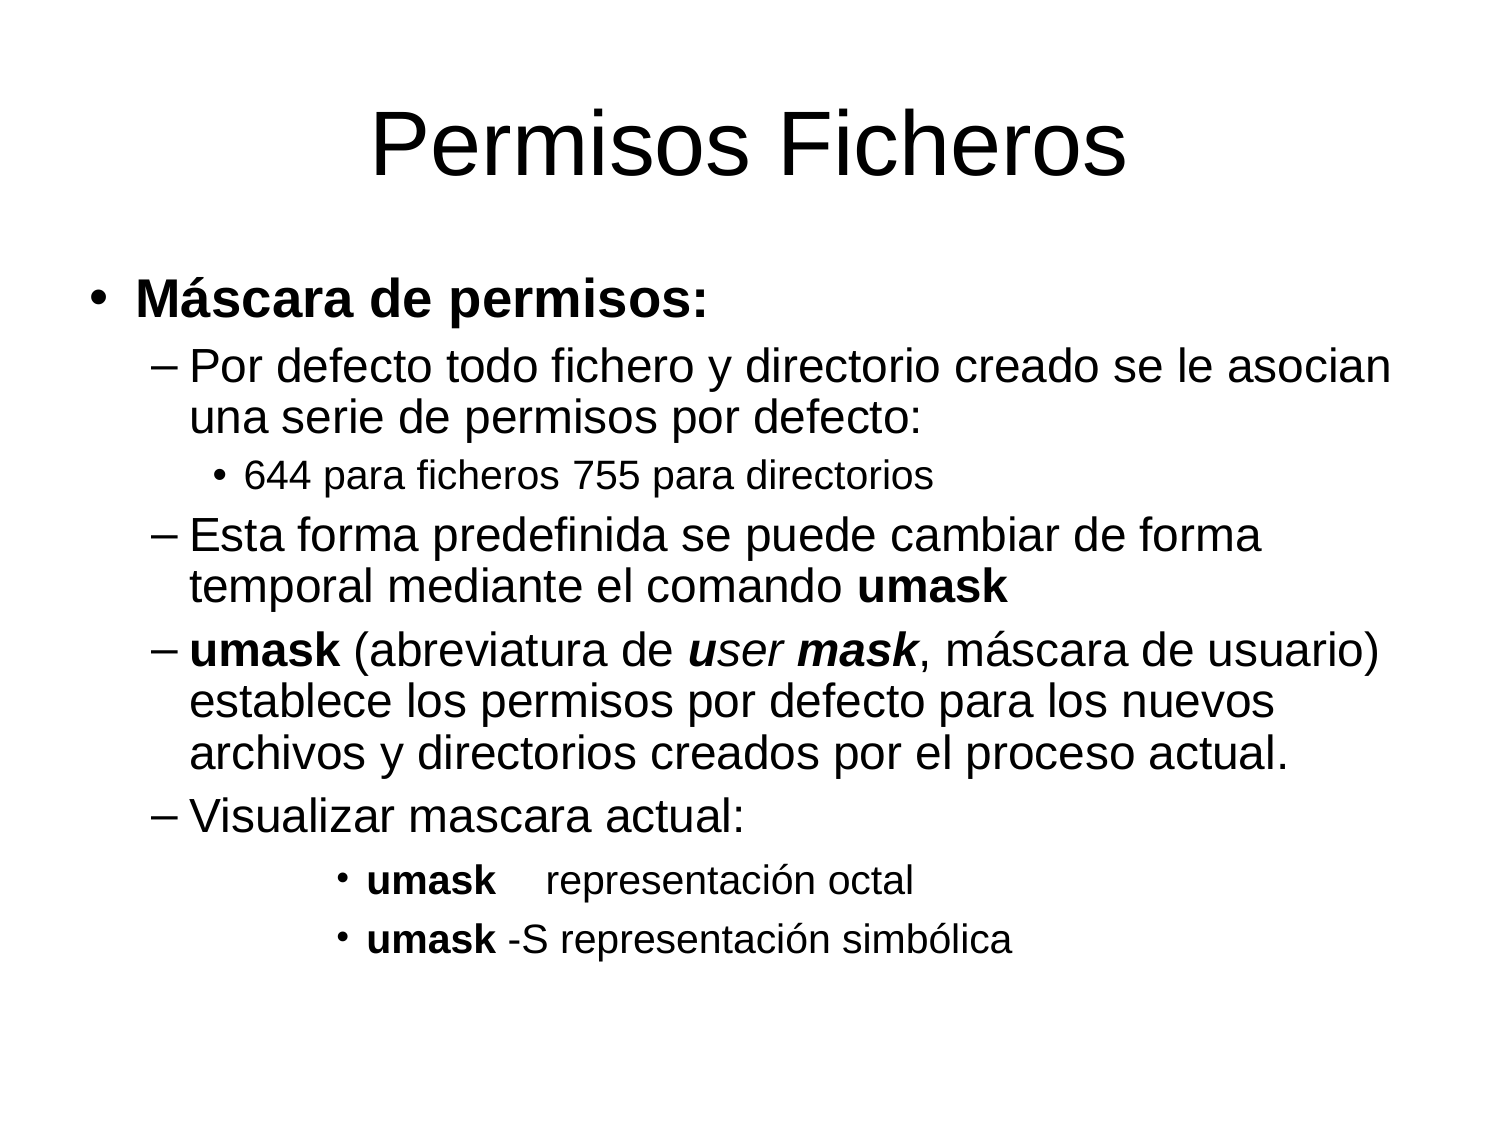

# Permisos Ficheros
Máscara de permisos:
Por defecto todo fichero y directorio creado se le asocian una serie de permisos por defecto:
644 para ficheros 	755 para directorios
Esta forma predefinida se puede cambiar de forma temporal mediante el comando umask
umask (abreviatura de user mask, máscara de usuario) establece los permisos por defecto para los nuevos archivos y directorios creados por el proceso actual.
Visualizar mascara actual:
umask			representación octal
umask -S representación simbólica